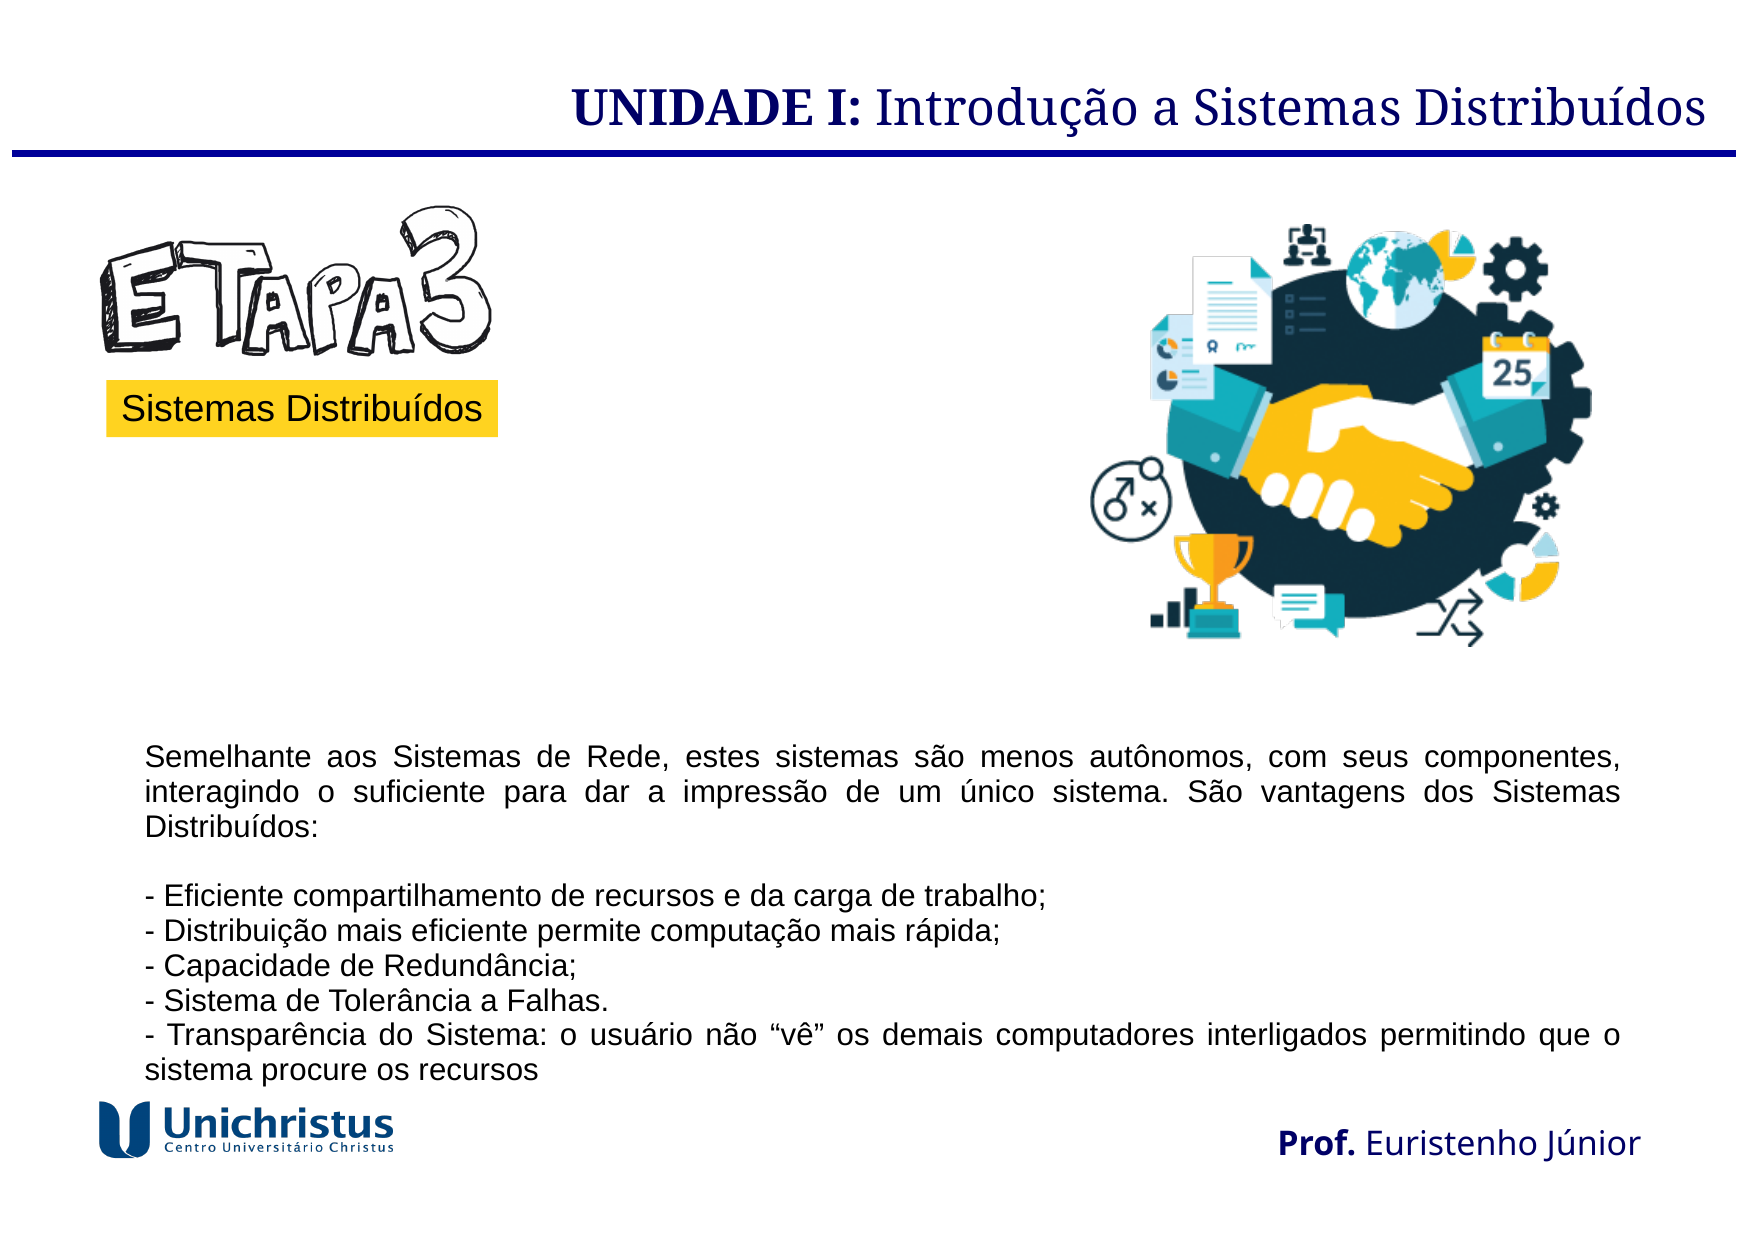

UNIDADE I: Introdução a Sistemas Distribuídos
Sistemas Distribuídos
Semelhante aos Sistemas de Rede, estes sistemas são menos autônomos, com seus componentes, interagindo o suficiente para dar a impressão de um único sistema. São vantagens dos Sistemas Distribuídos:
- Eficiente compartilhamento de recursos e da carga de trabalho;
- Distribuição mais eficiente permite computação mais rápida;
- Capacidade de Redundância;
- Sistema de Tolerância a Falhas.
- Transparência do Sistema: o usuário não “vê” os demais computadores interligados permitindo que o sistema procure os recursos
Prof. Euristenho Júnior